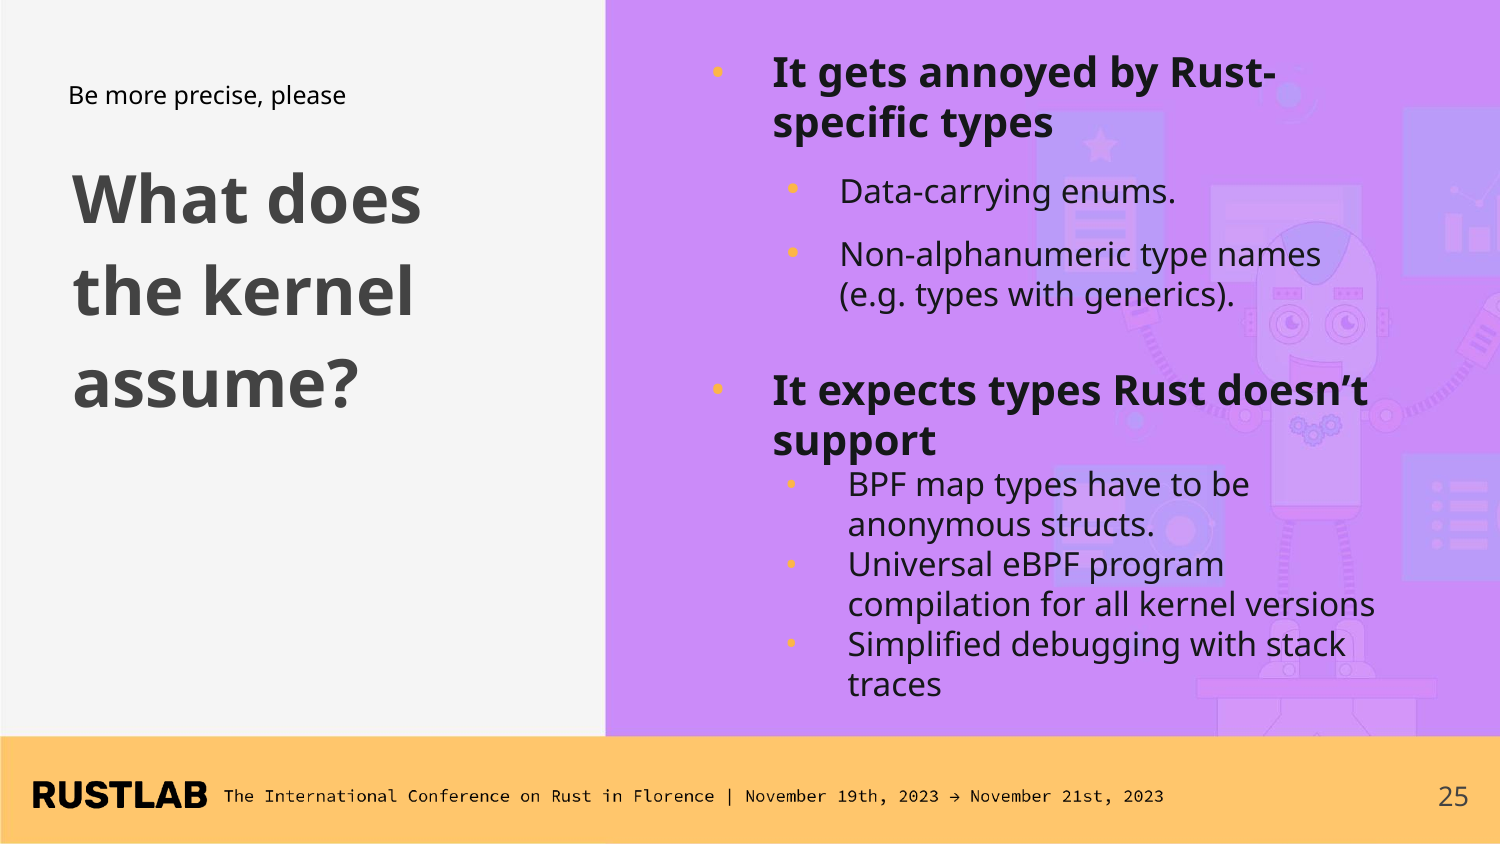

Be more precise, please
It gets annoyed by Rust-specific types
Data-carrying enums.
Non-alphanumeric type names (e.g. types with generics).
It expects types Rust doesn’t support
BPF map types have to be anonymous structs.
Universal eBPF program compilation for all kernel versions
Simplified debugging with stack traces
# What does the kernel assume?